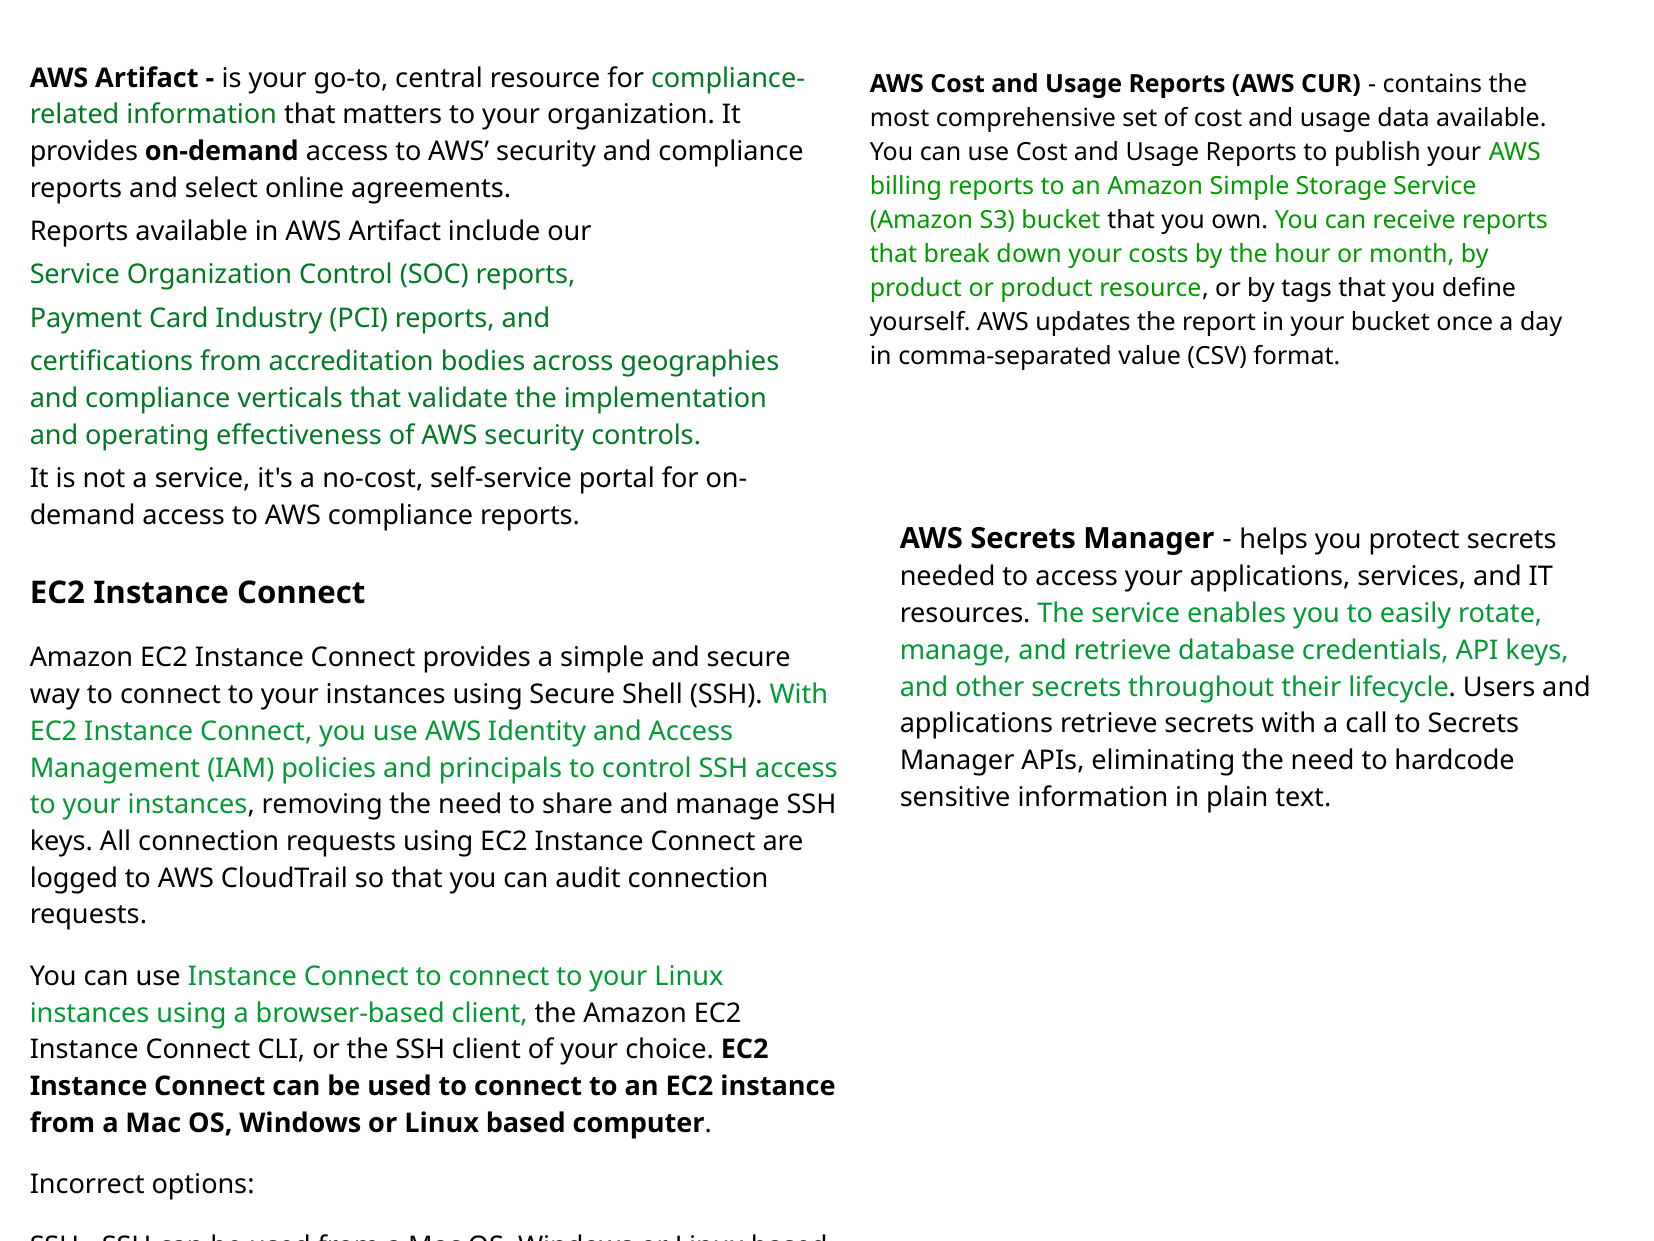

AWS Artifact - is your go-to, central resource for compliance-related information that matters to your organization. It provides on-demand access to AWS’ security and compliance reports and select online agreements.
Reports available in AWS Artifact include our
Service Organization Control (SOC) reports,
Payment Card Industry (PCI) reports, and
certifications from accreditation bodies across geographies and compliance verticals that validate the implementation and operating effectiveness of AWS security controls.
It is not a service, it's a no-cost, self-service portal for on-demand access to AWS compliance reports.
AWS Cost and Usage Reports (AWS CUR) - contains the most comprehensive set of cost and usage data available. You can use Cost and Usage Reports to publish your AWS billing reports to an Amazon Simple Storage Service (Amazon S3) bucket that you own. You can receive reports that break down your costs by the hour or month, by product or product resource, or by tags that you define yourself. AWS updates the report in your bucket once a day in comma-separated value (CSV) format.
AWS Secrets Manager - helps you protect secrets needed to access your applications, services, and IT resources. The service enables you to easily rotate, manage, and retrieve database credentials, API keys, and other secrets throughout their lifecycle. Users and applications retrieve secrets with a call to Secrets Manager APIs, eliminating the need to hardcode sensitive information in plain text.
EC2 Instance Connect
Amazon EC2 Instance Connect provides a simple and secure way to connect to your instances using Secure Shell (SSH). With EC2 Instance Connect, you use AWS Identity and Access Management (IAM) policies and principals to control SSH access to your instances, removing the need to share and manage SSH keys. All connection requests using EC2 Instance Connect are logged to AWS CloudTrail so that you can audit connection requests.
You can use Instance Connect to connect to your Linux instances using a browser-based client, the Amazon EC2 Instance Connect CLI, or the SSH client of your choice. EC2 Instance Connect can be used to connect to an EC2 instance from a Mac OS, Windows or Linux based computer.
Incorrect options:
SSH - SSH can be used from a Mac OS, Windows or Linux based computer, but it's not a browser-based client.
Putty - Putty can be used only from Windows based computers.